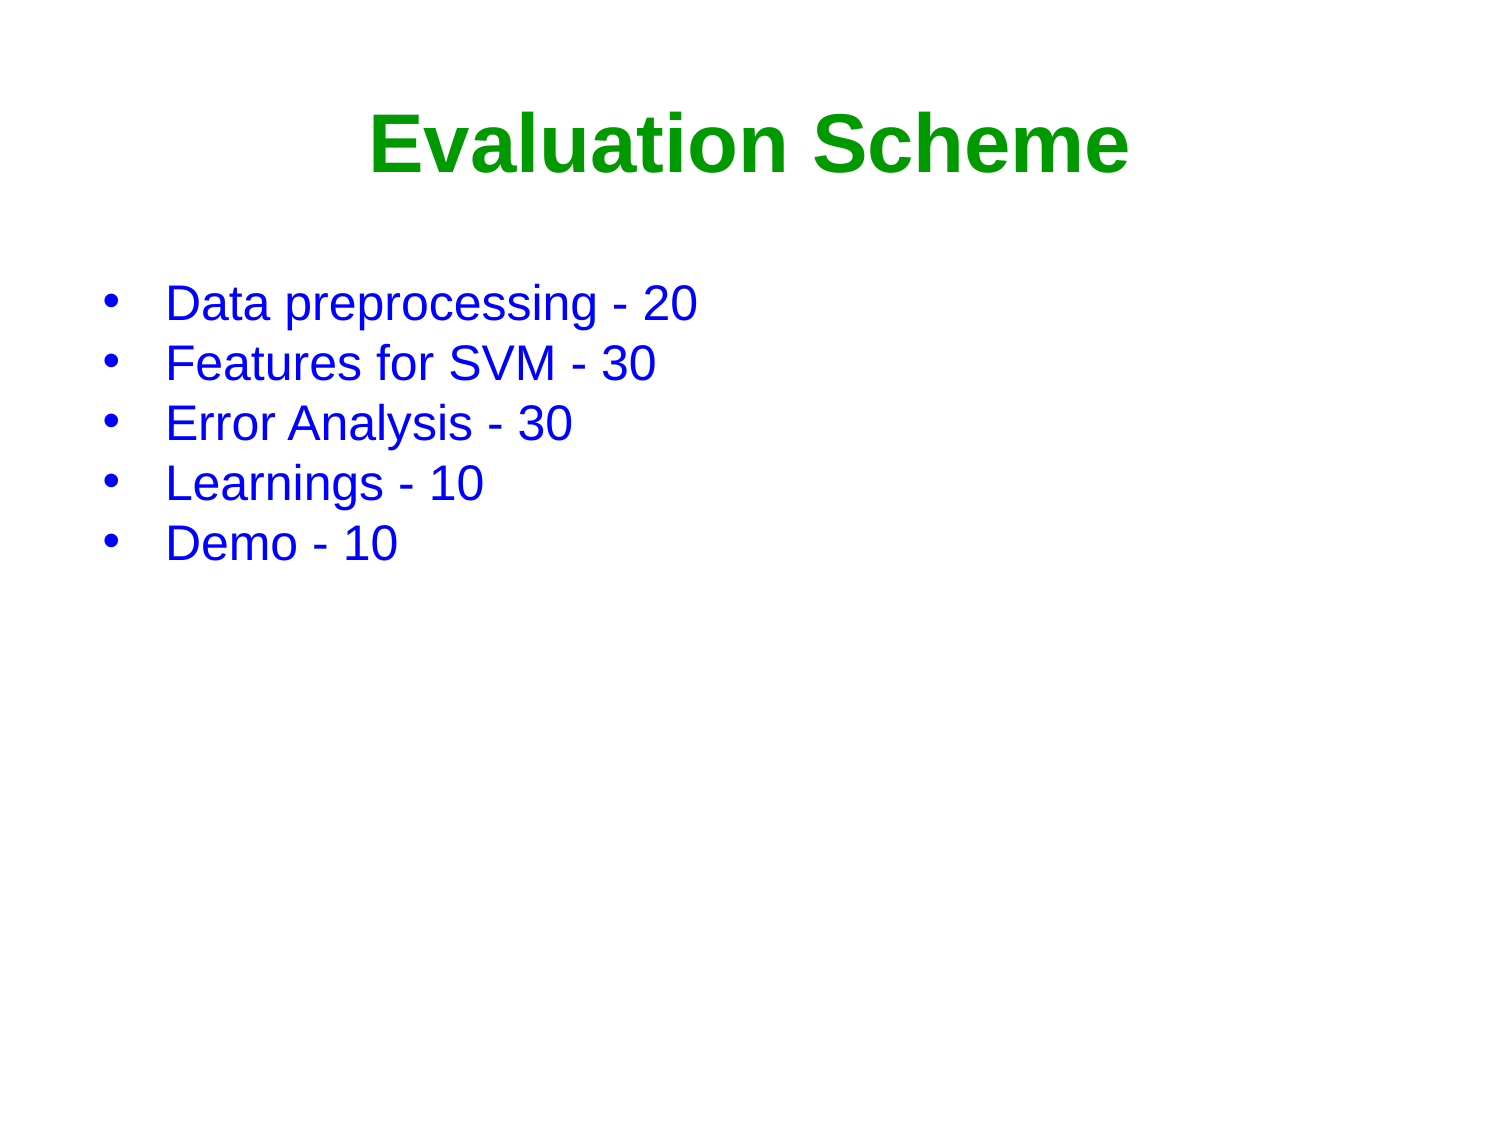

# Evaluation Scheme
Data preprocessing - 20
Features for SVM - 30
Error Analysis - 30
Learnings - 10
Demo - 10